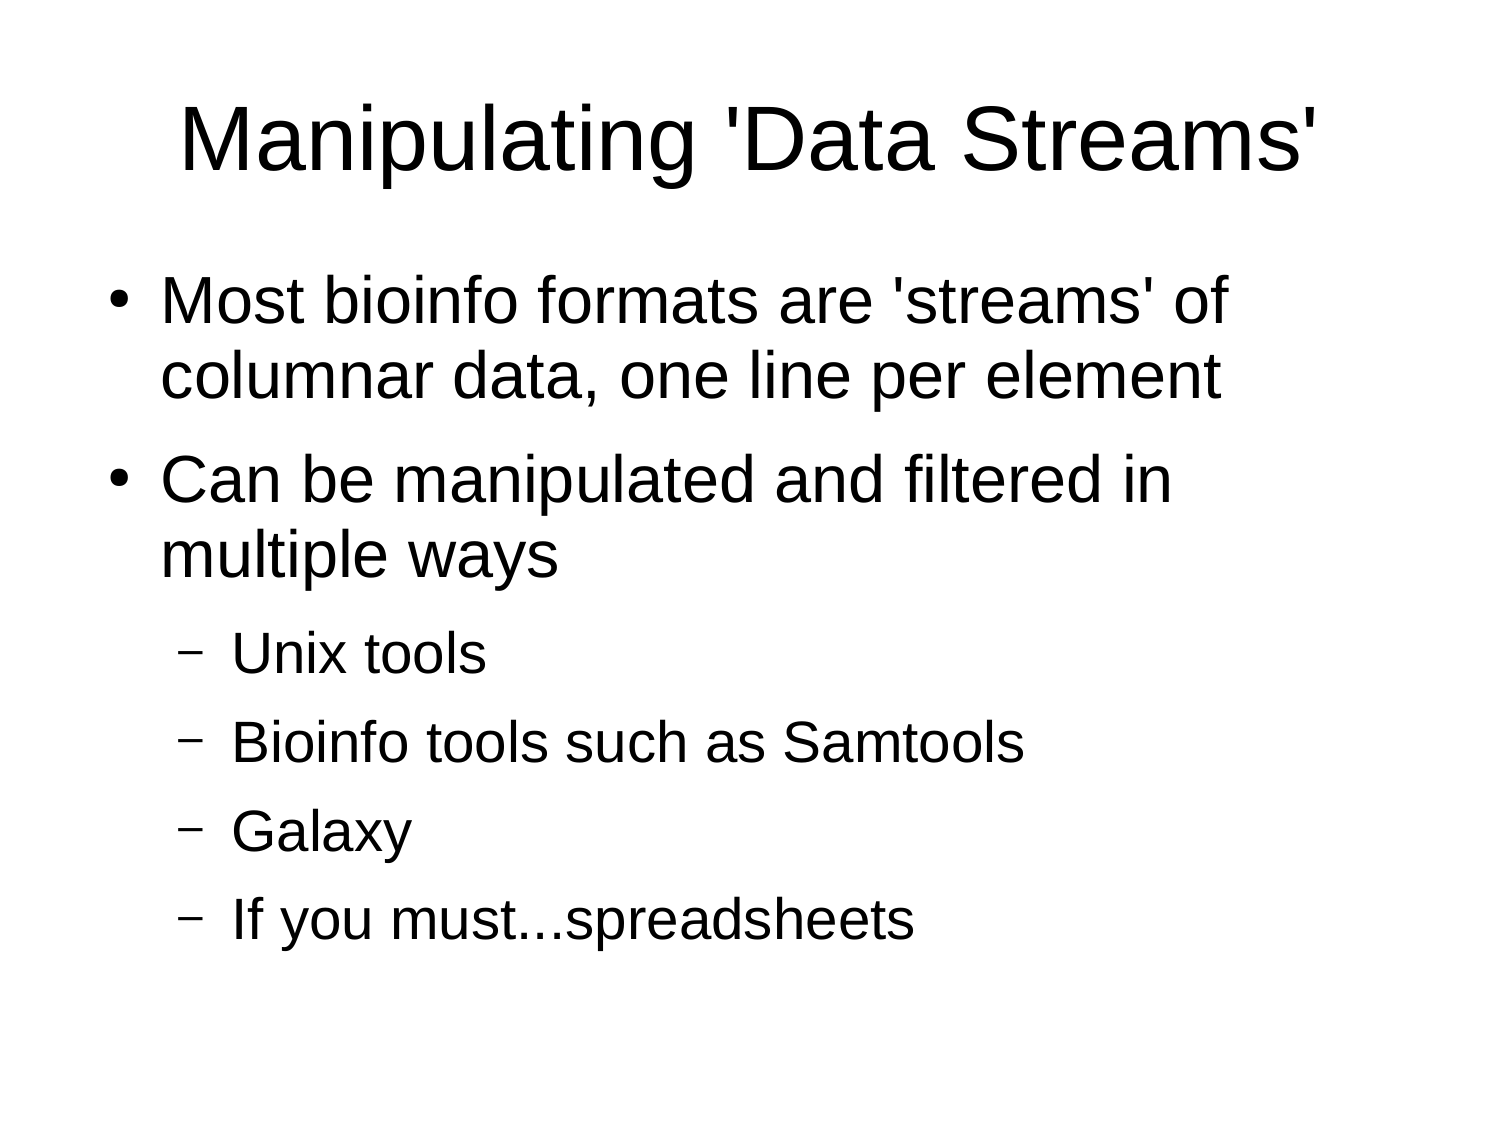

# Manipulating 'Data Streams'
Most bioinfo formats are 'streams' of columnar data, one line per element
Can be manipulated and filtered in multiple ways
Unix tools
Bioinfo tools such as Samtools
Galaxy
If you must...spreadsheets